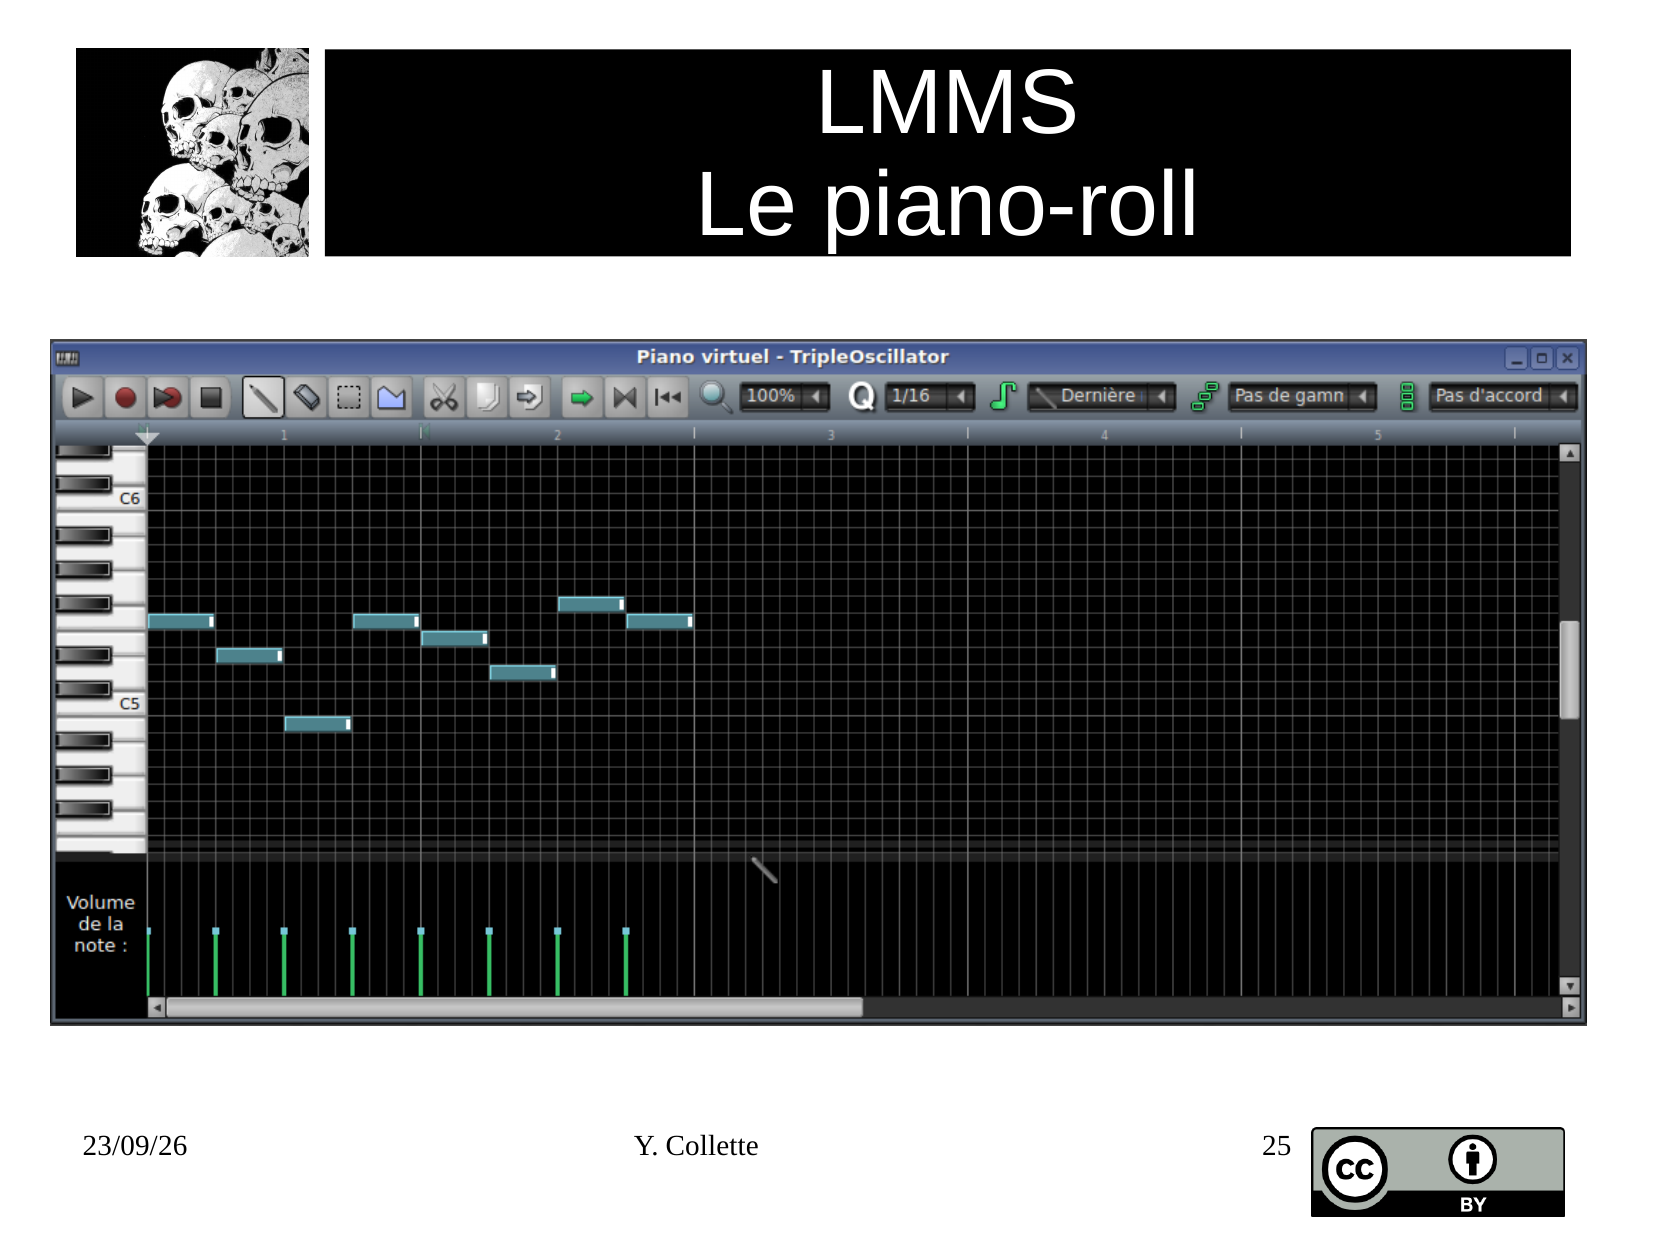

# LMMS Le piano-roll
Y. Collette
25